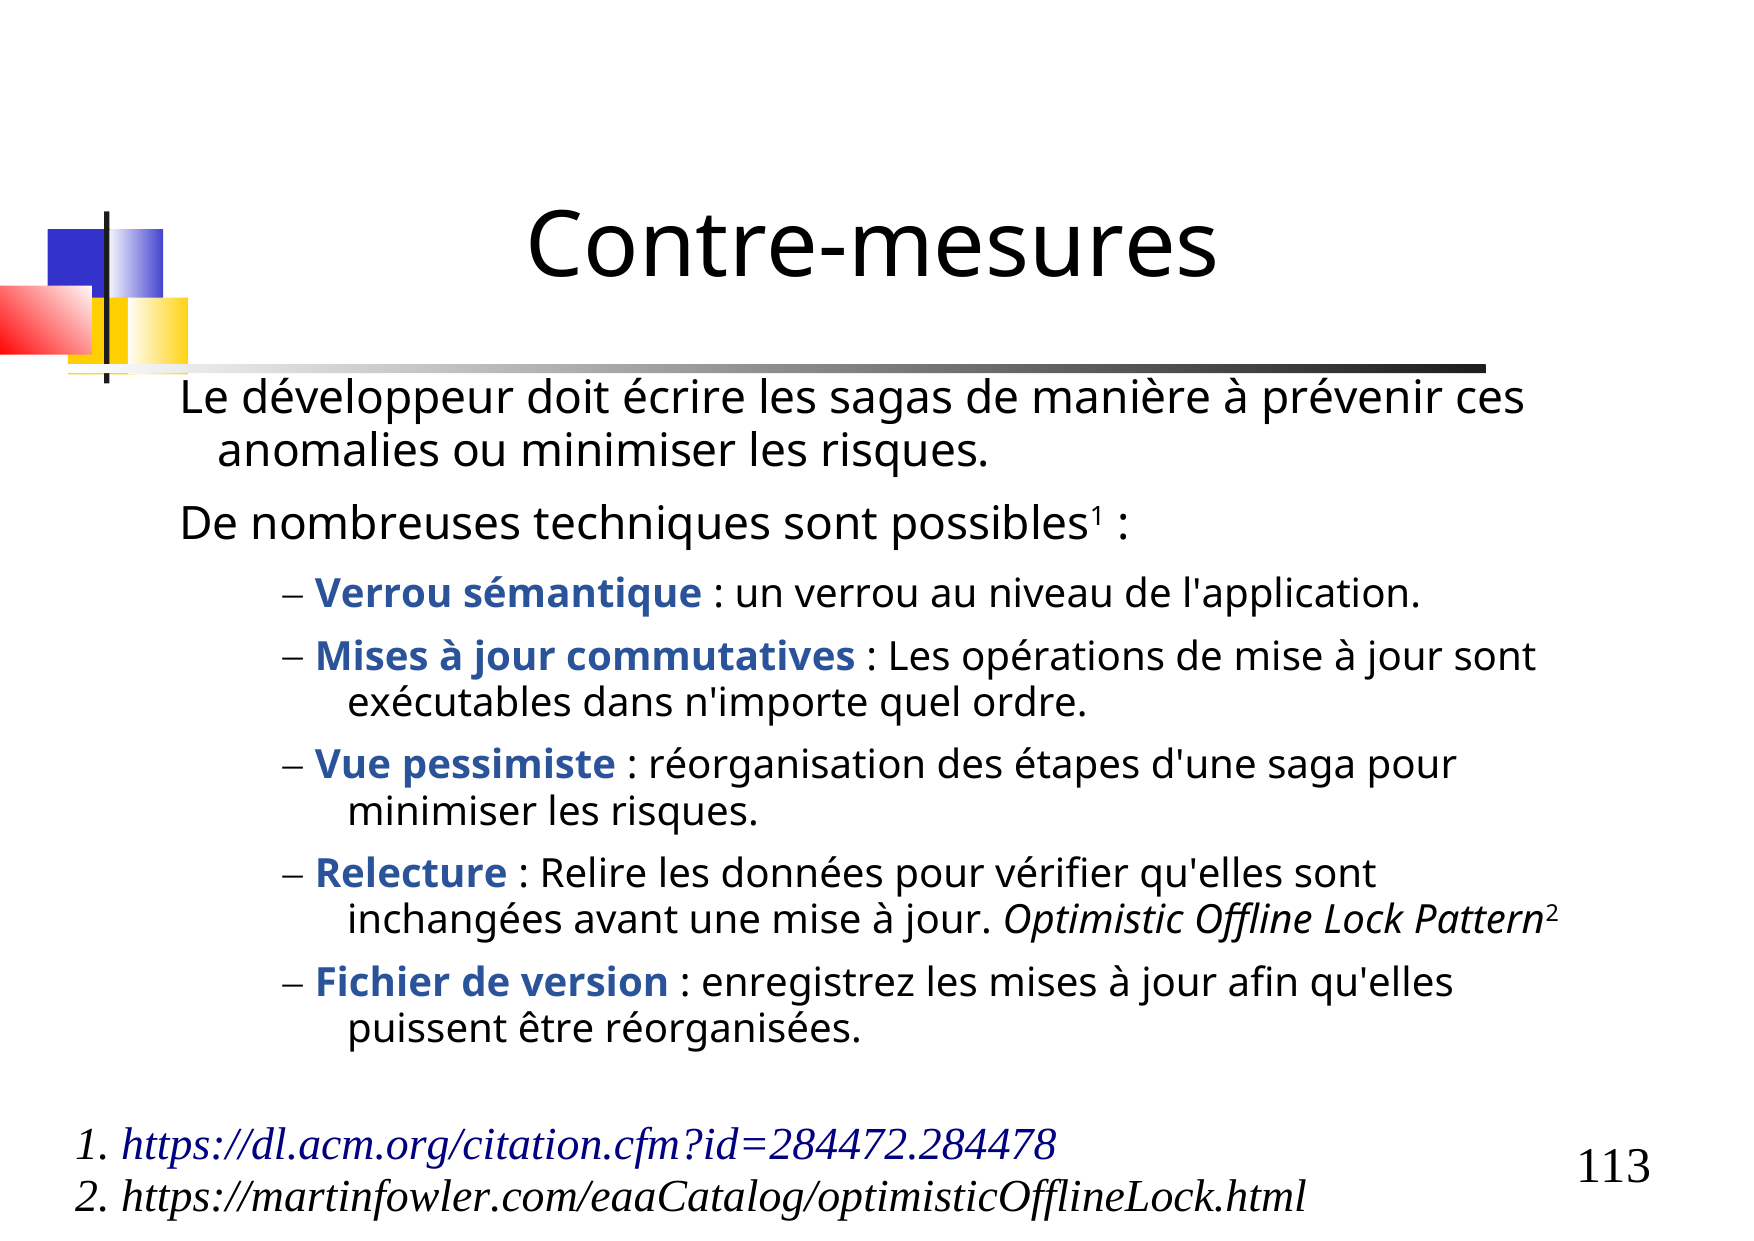

# Contre-mesures
Le développeur doit écrire les sagas de manière à prévenir ces anomalies ou minimiser les risques.
De nombreuses techniques sont possibles1 :
Verrou sémantique : un verrou au niveau de l'application.
Mises à jour commutatives : Les opérations de mise à jour sont exécutables dans n'importe quel ordre.
Vue pessimiste : réorganisation des étapes d'une saga pour minimiser les risques.
Relecture : Relire les données pour vérifier qu'elles sont inchangées avant une mise à jour. Optimistic Offline Lock Pattern2
Fichier de version : enregistrez les mises à jour afin qu'elles puissent être réorganisées.
1. https://dl.acm.org/citation.cfm?id=284472.284478
2. https://martinfowler.com/eaaCatalog/optimisticOfflineLock.html